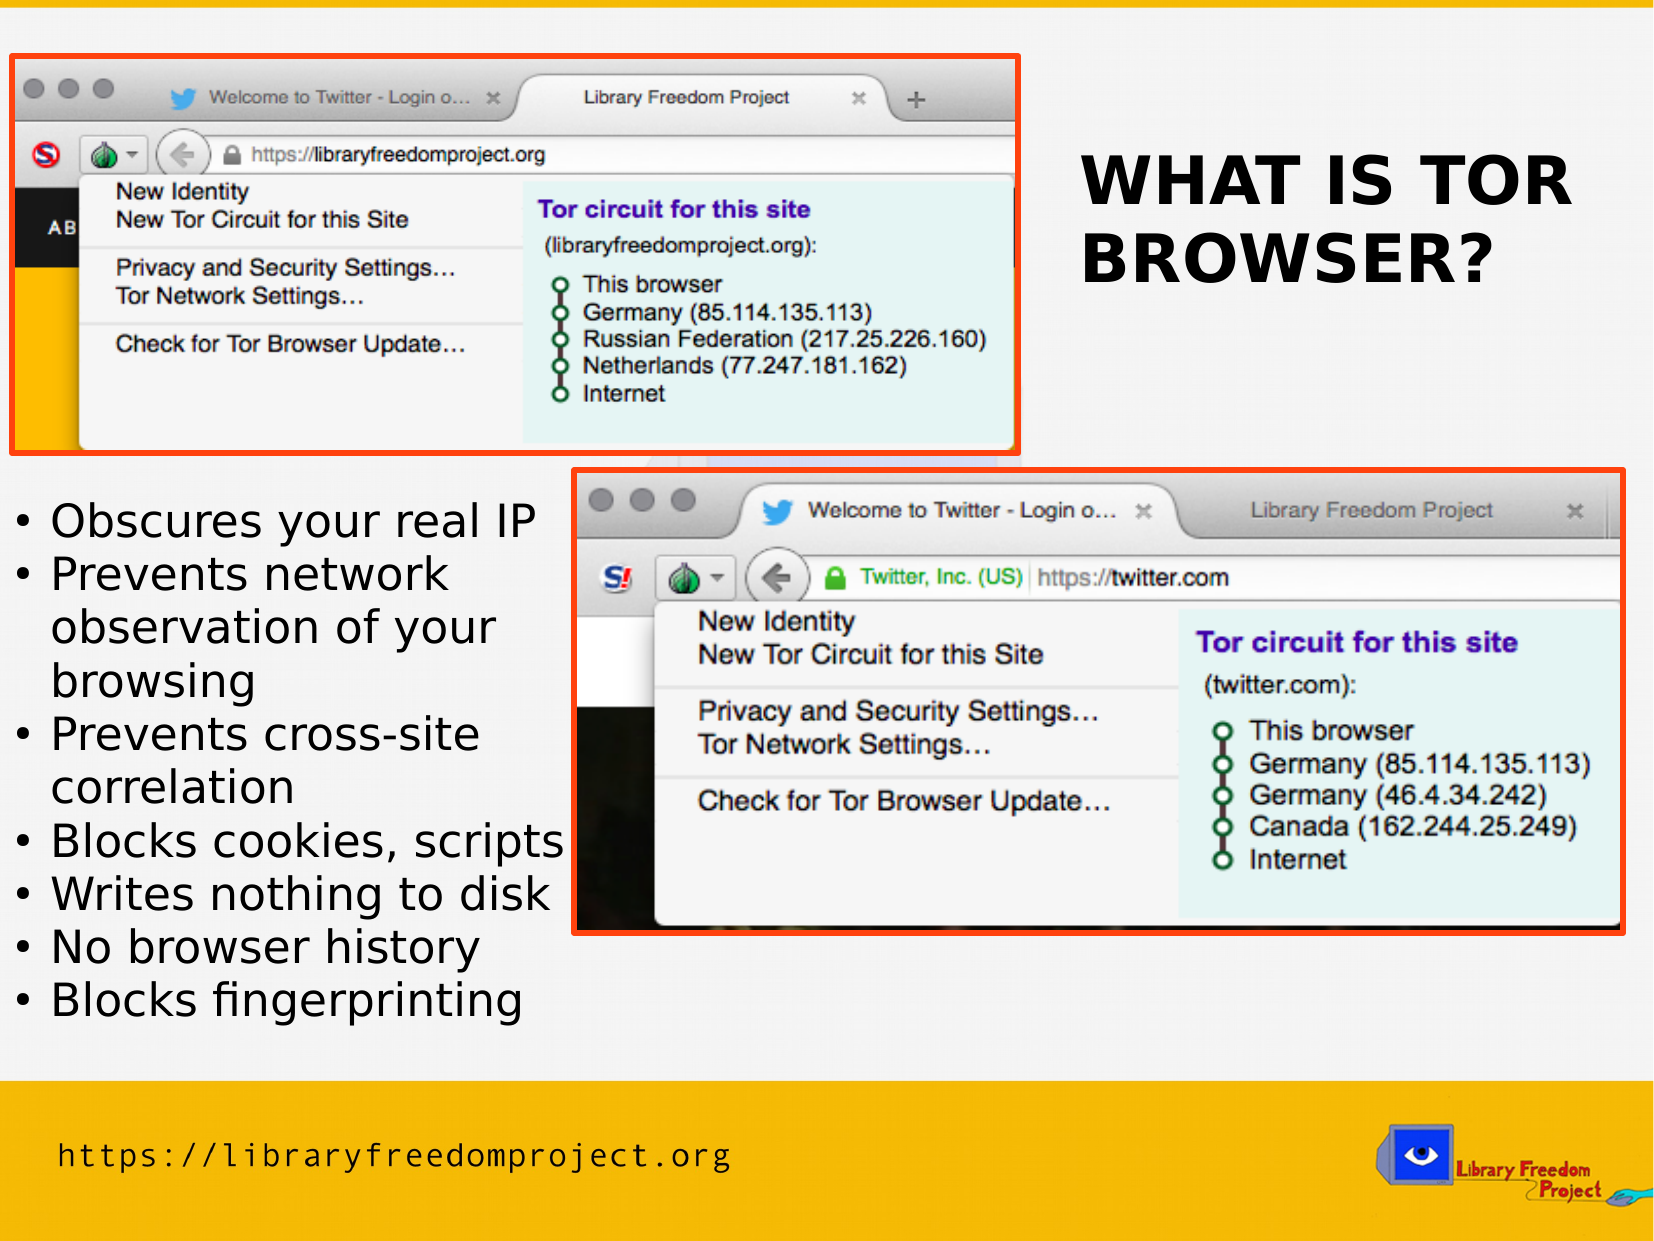

WHAT IS TOR BROWSER?
Obscures your real IP
Prevents network observation of your browsing
Prevents cross-site correlation
Blocks cookies, scripts
Writes nothing to disk
No browser history
Blocks fingerprinting